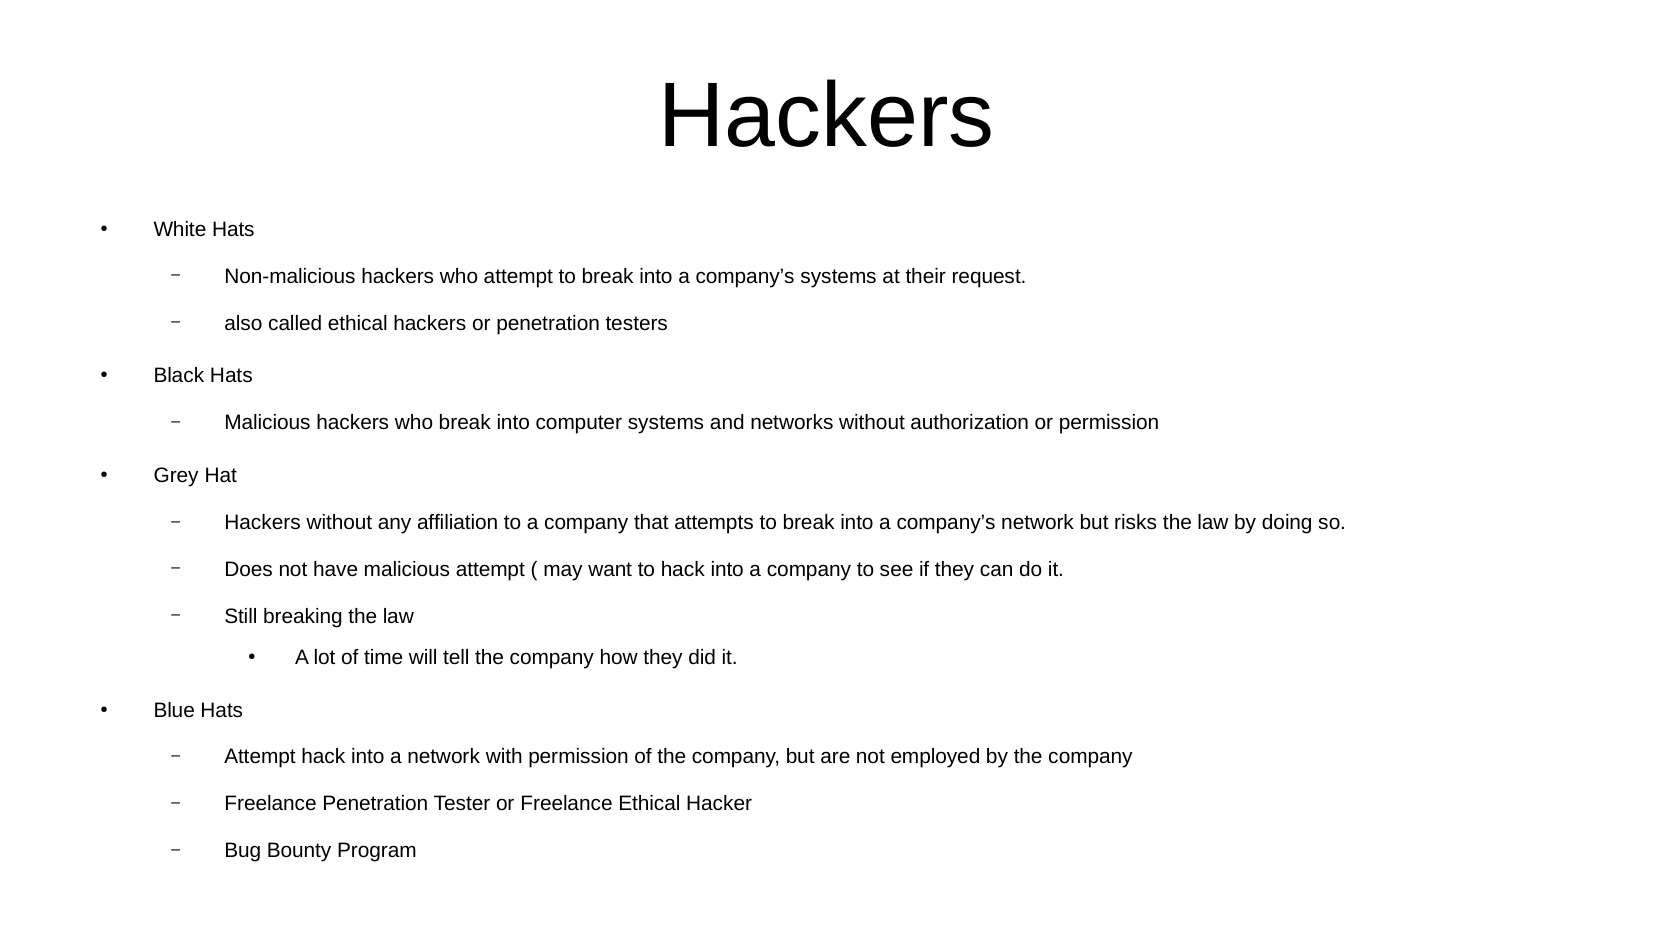

# Hackers
White Hats
Non-malicious hackers who attempt to break into a company’s systems at their request.
also called ethical hackers or penetration testers
Black Hats
Malicious hackers who break into computer systems and networks without authorization or permission
Grey Hat
Hackers without any affiliation to a company that attempts to break into a company’s network but risks the law by doing so.
Does not have malicious attempt ( may want to hack into a company to see if they can do it.
Still breaking the law
A lot of time will tell the company how they did it.
Blue Hats
Attempt hack into a network with permission of the company, but are not employed by the company
Freelance Penetration Tester or Freelance Ethical Hacker
Bug Bounty Program